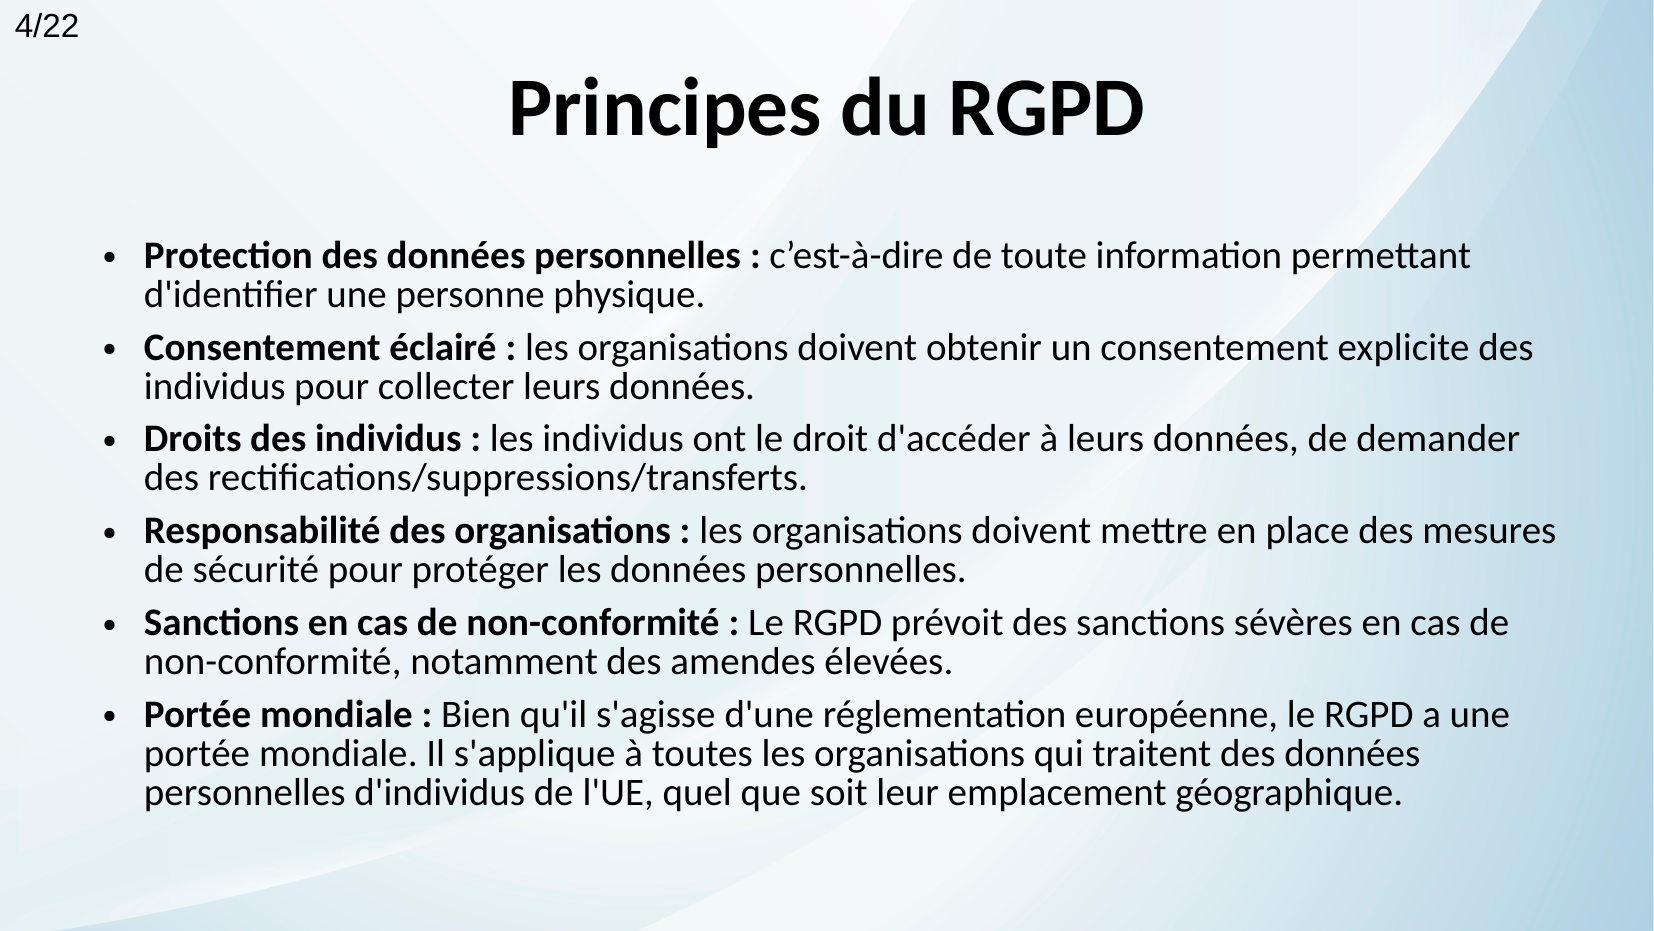

4/22
# Principes du RGPD
Protection des données personnelles : c’est-à-dire de toute information permettant d'identifier une personne physique.
Consentement éclairé : les organisations doivent obtenir un consentement explicite des individus pour collecter leurs données.
Droits des individus : les individus ont le droit d'accéder à leurs données, de demander des rectifications/suppressions/transferts.
Responsabilité des organisations : les organisations doivent mettre en place des mesures de sécurité pour protéger les données personnelles.
Sanctions en cas de non-conformité : Le RGPD prévoit des sanctions sévères en cas de non-conformité, notamment des amendes élevées.
Portée mondiale : Bien qu'il s'agisse d'une réglementation européenne, le RGPD a une portée mondiale. Il s'applique à toutes les organisations qui traitent des données personnelles d'individus de l'UE, quel que soit leur emplacement géographique.